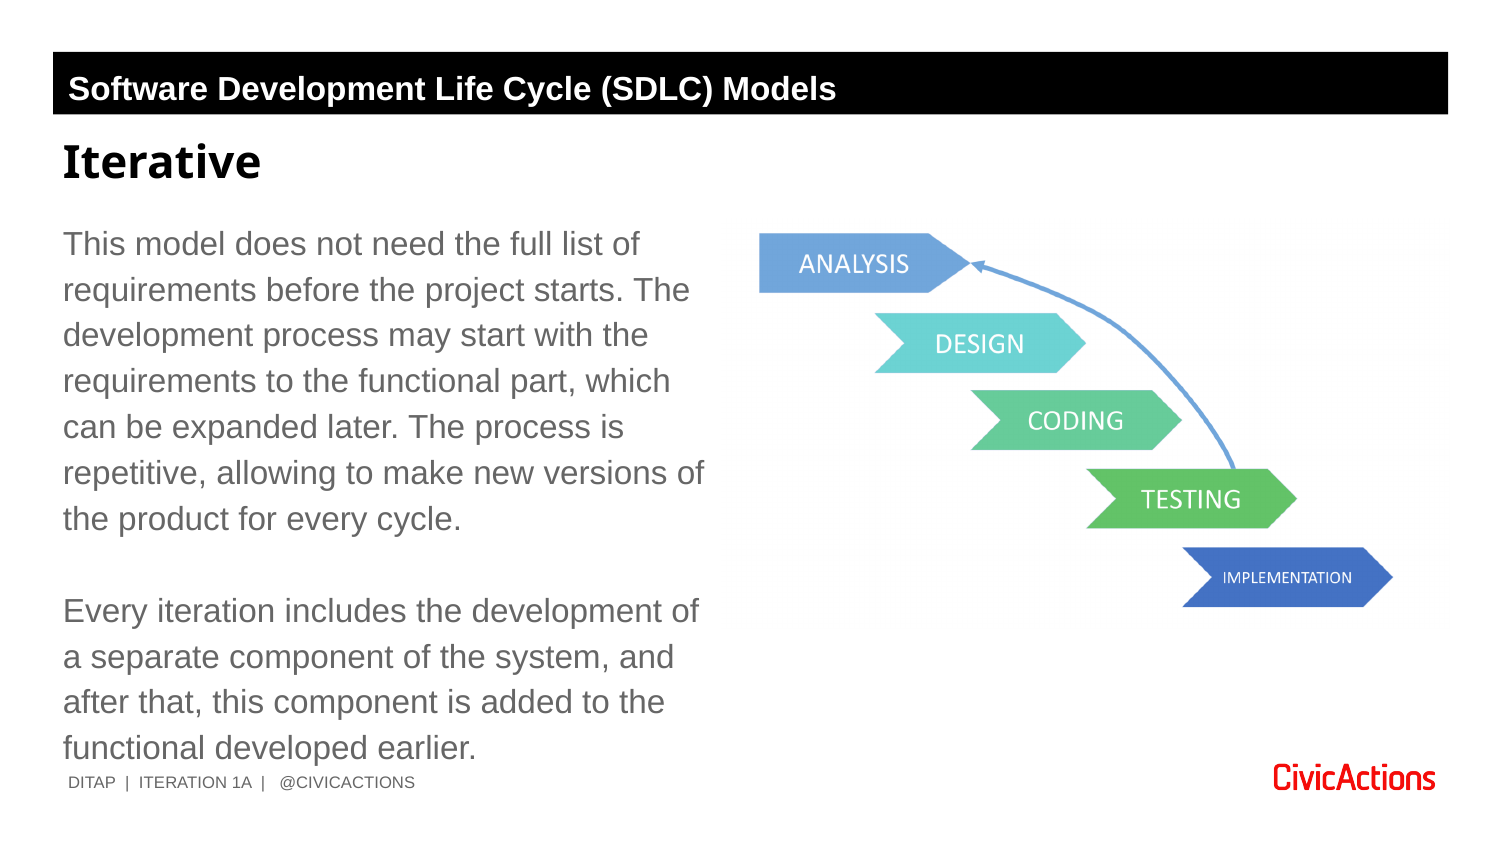

Software Development Life Cycle (SDLC) Models
# Iterative
This model does not need the full list of requirements before the project starts. The development process may start with the requirements to the functional part, which can be expanded later. The process is repetitive, allowing to make new versions of the product for every cycle.
Every iteration includes the development of a separate component of the system, and after that, this component is added to the functional developed earlier.